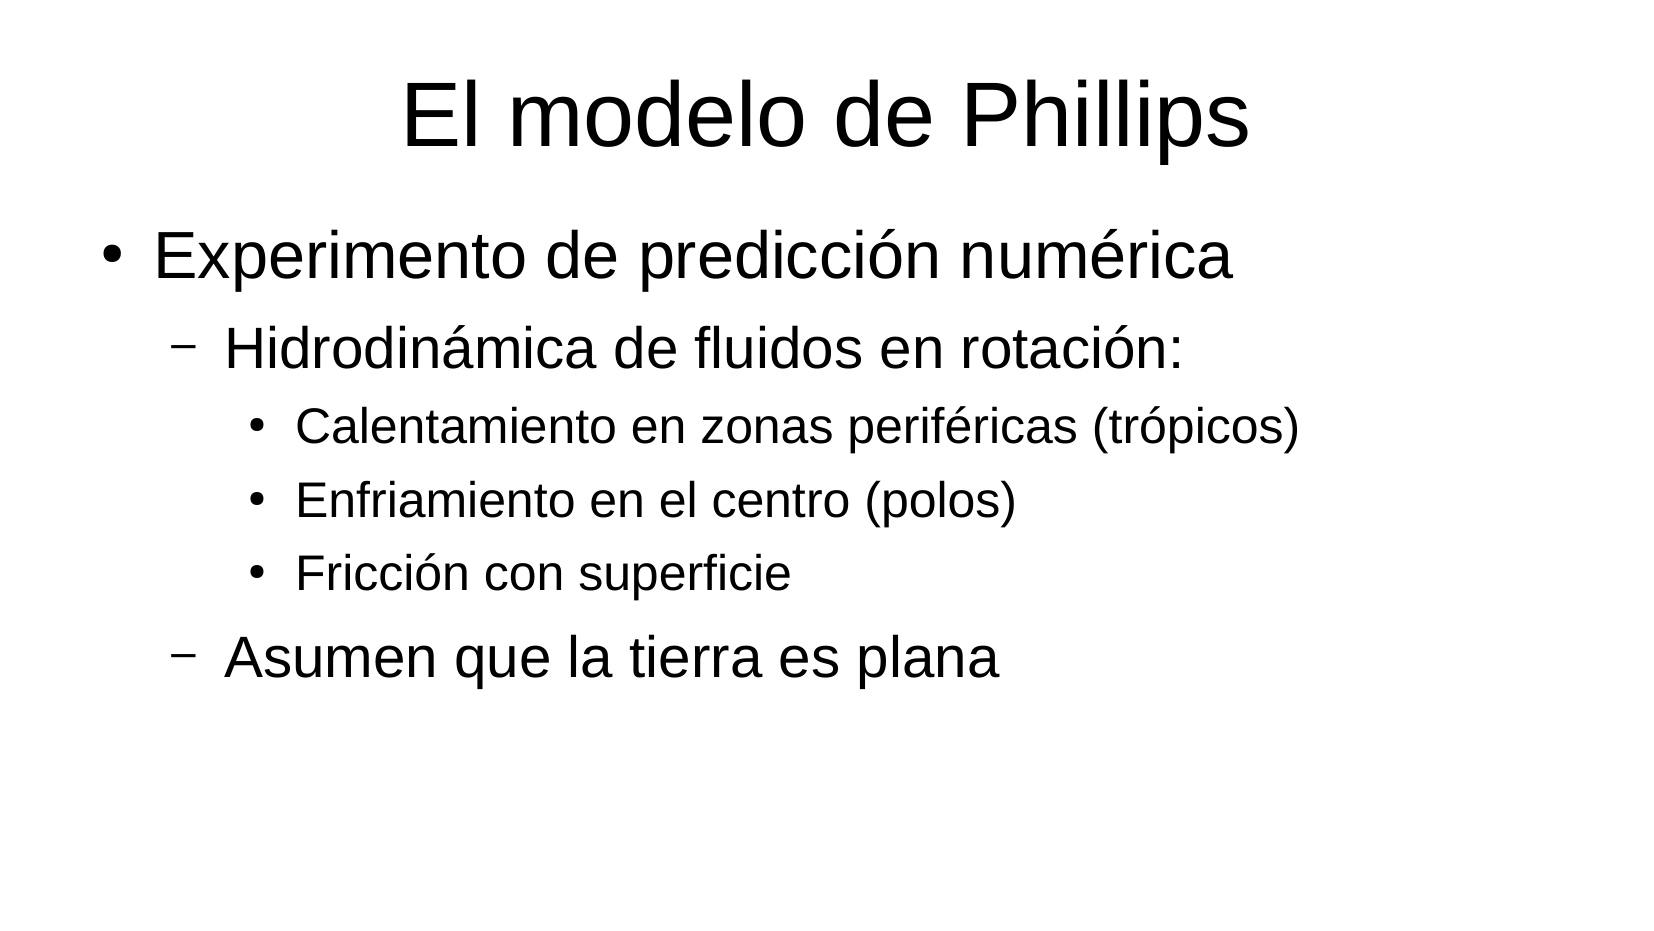

# El modelo de Phillips
Experimento de predicción numérica
Hidrodinámica de fluidos en rotación:
Calentamiento en zonas periféricas (trópicos)
Enfriamiento en el centro (polos)
Fricción con superficie
Asumen que la tierra es plana